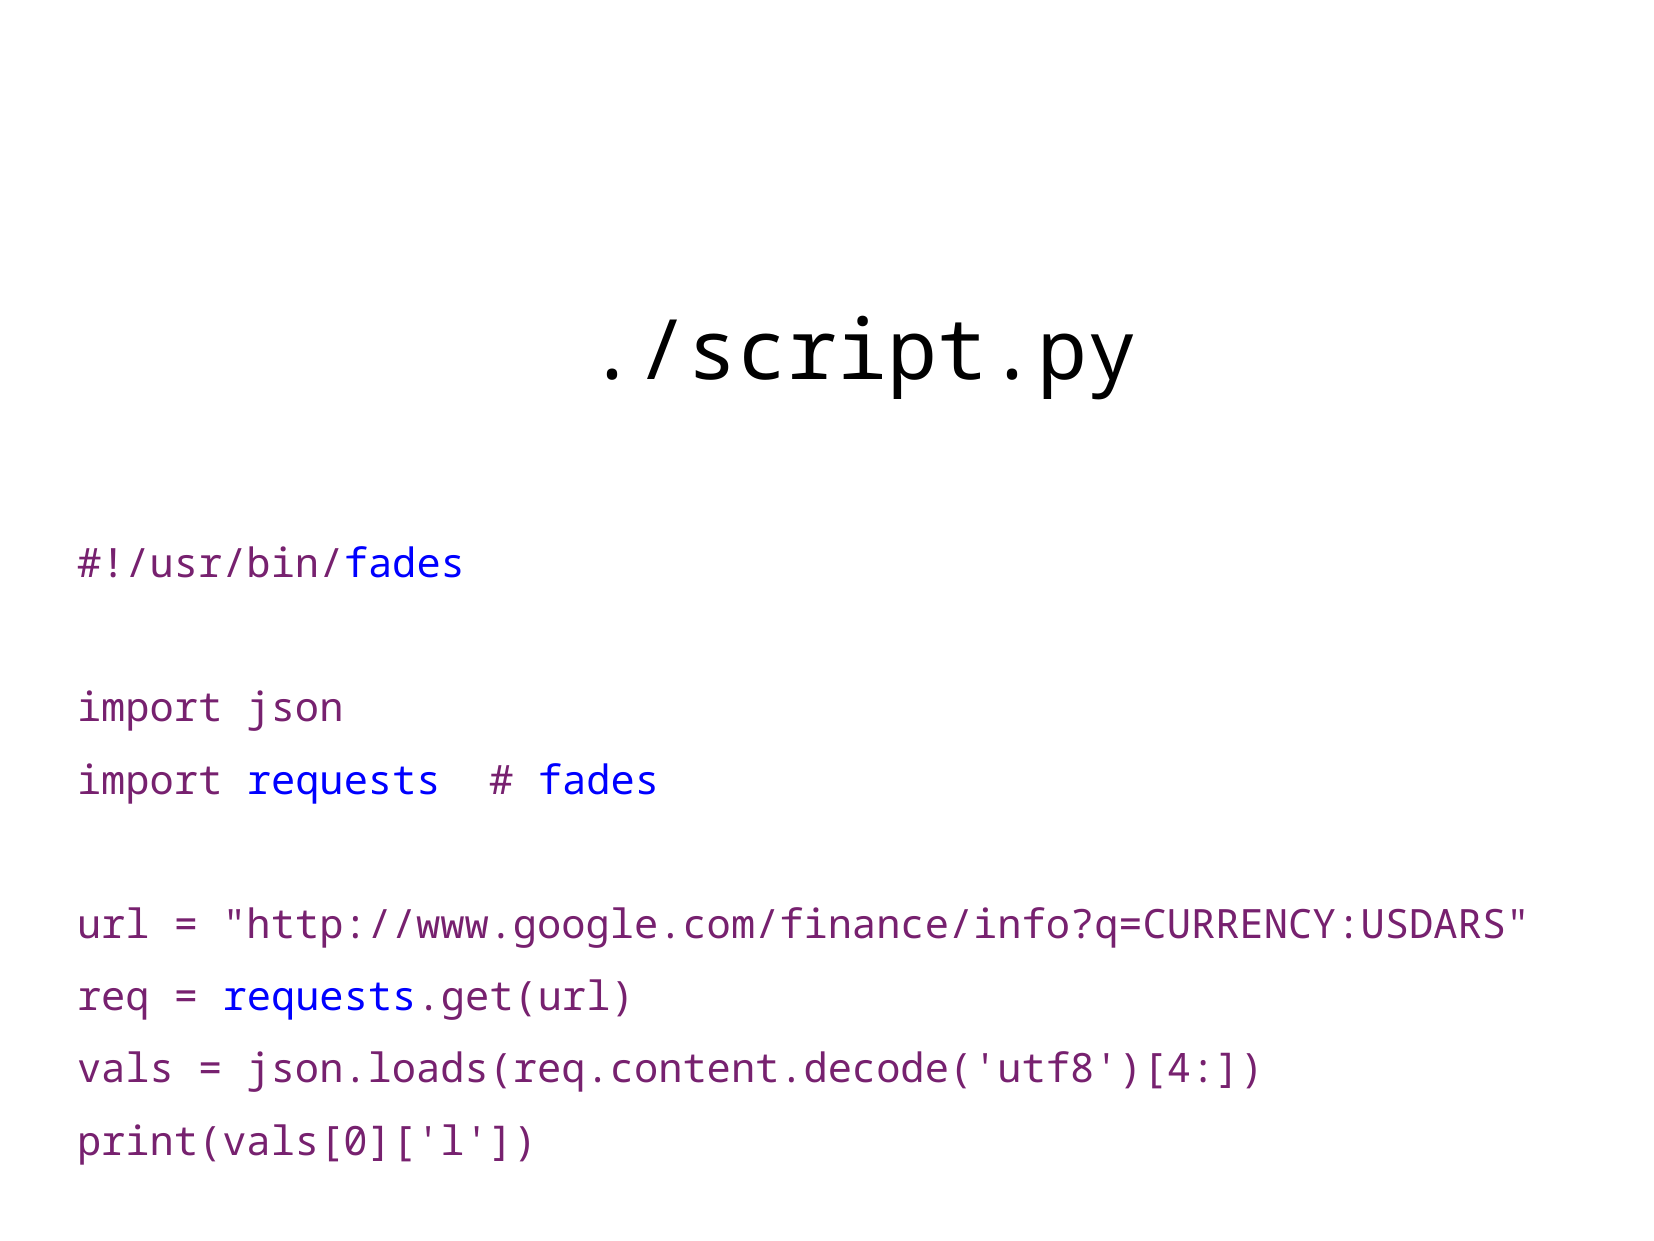

# ./script.py
#!/usr/bin/fades
import json
import requests # fades
url = "http://www.google.com/finance/info?q=CURRENCY:USDARS"
req = requests.get(url)
vals = json.loads(req.content.decode('utf8')[4:])
print(vals[0]['l'])